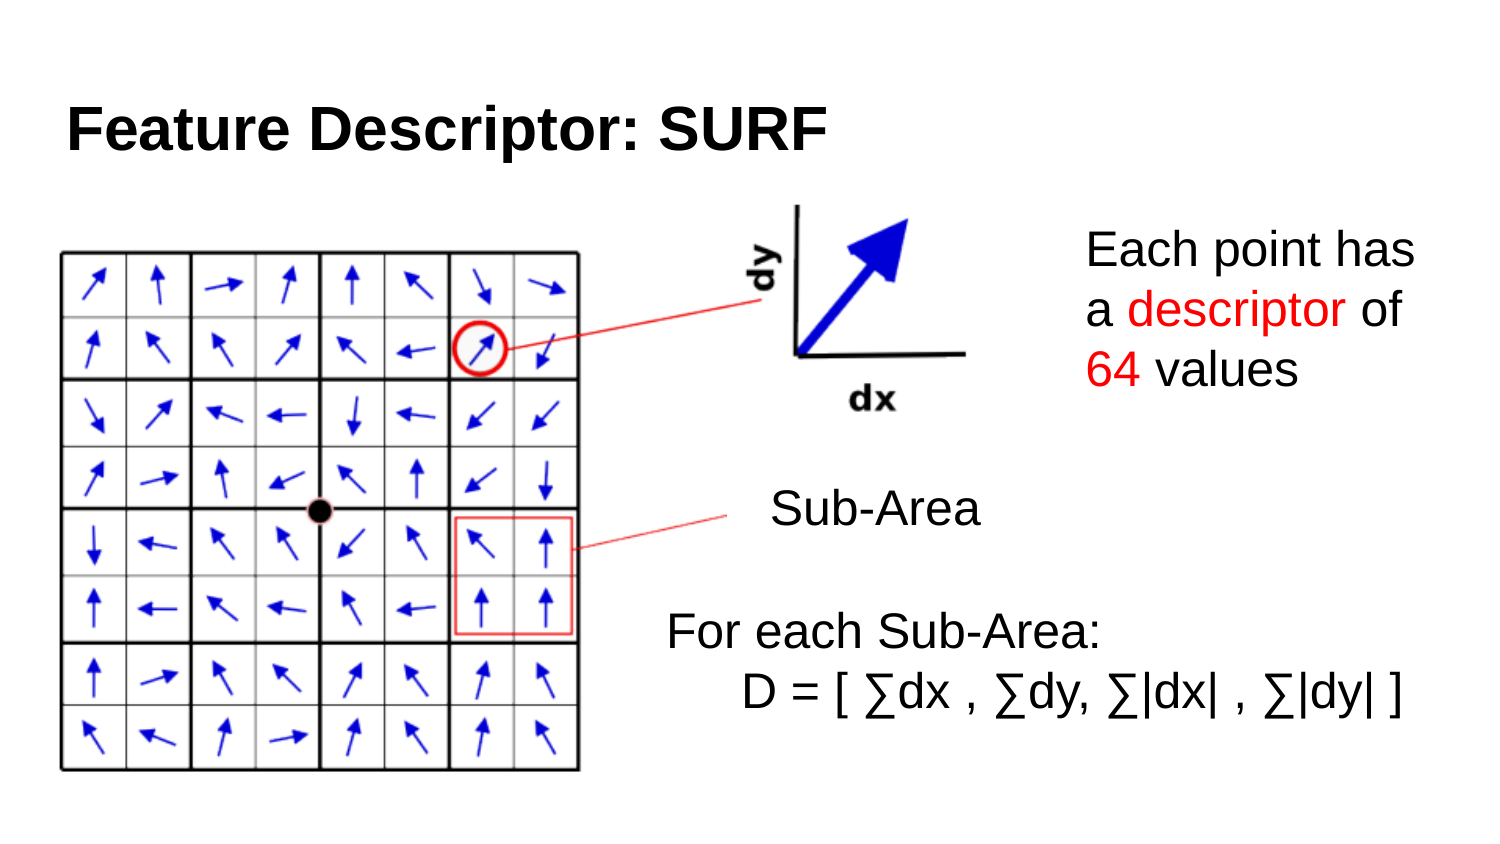

# Feature Descriptor: SURF
Each point has a descriptor of 64 values
Sub-Area
For each Sub-Area:
D = [ ∑dx , ∑dy, ∑|dx| , ∑|dy| ]